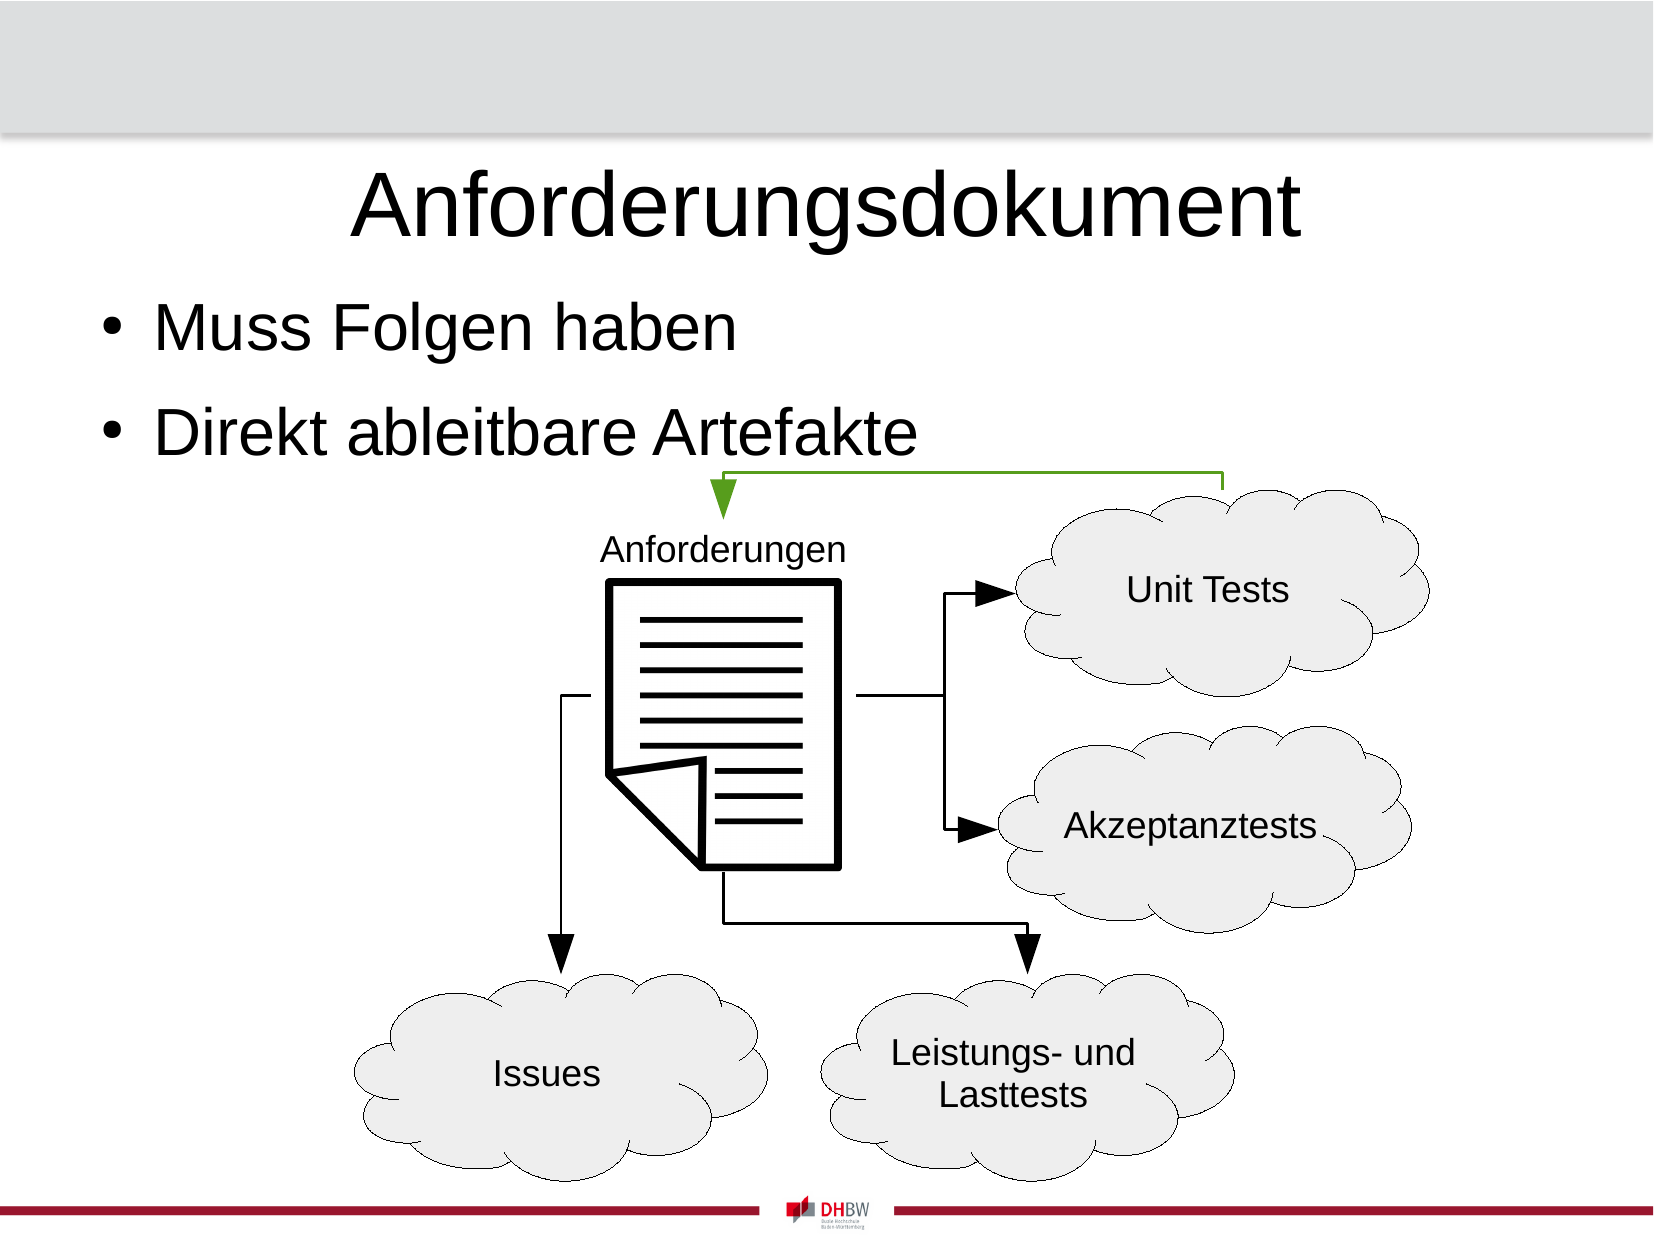

# Anforderungsdokument
Muss Folgen haben
Direkt ableitbare Artefakte
Unit Tests
Anforderungen
Akzeptanztests
Issues
Leistungs- und
Lasttests